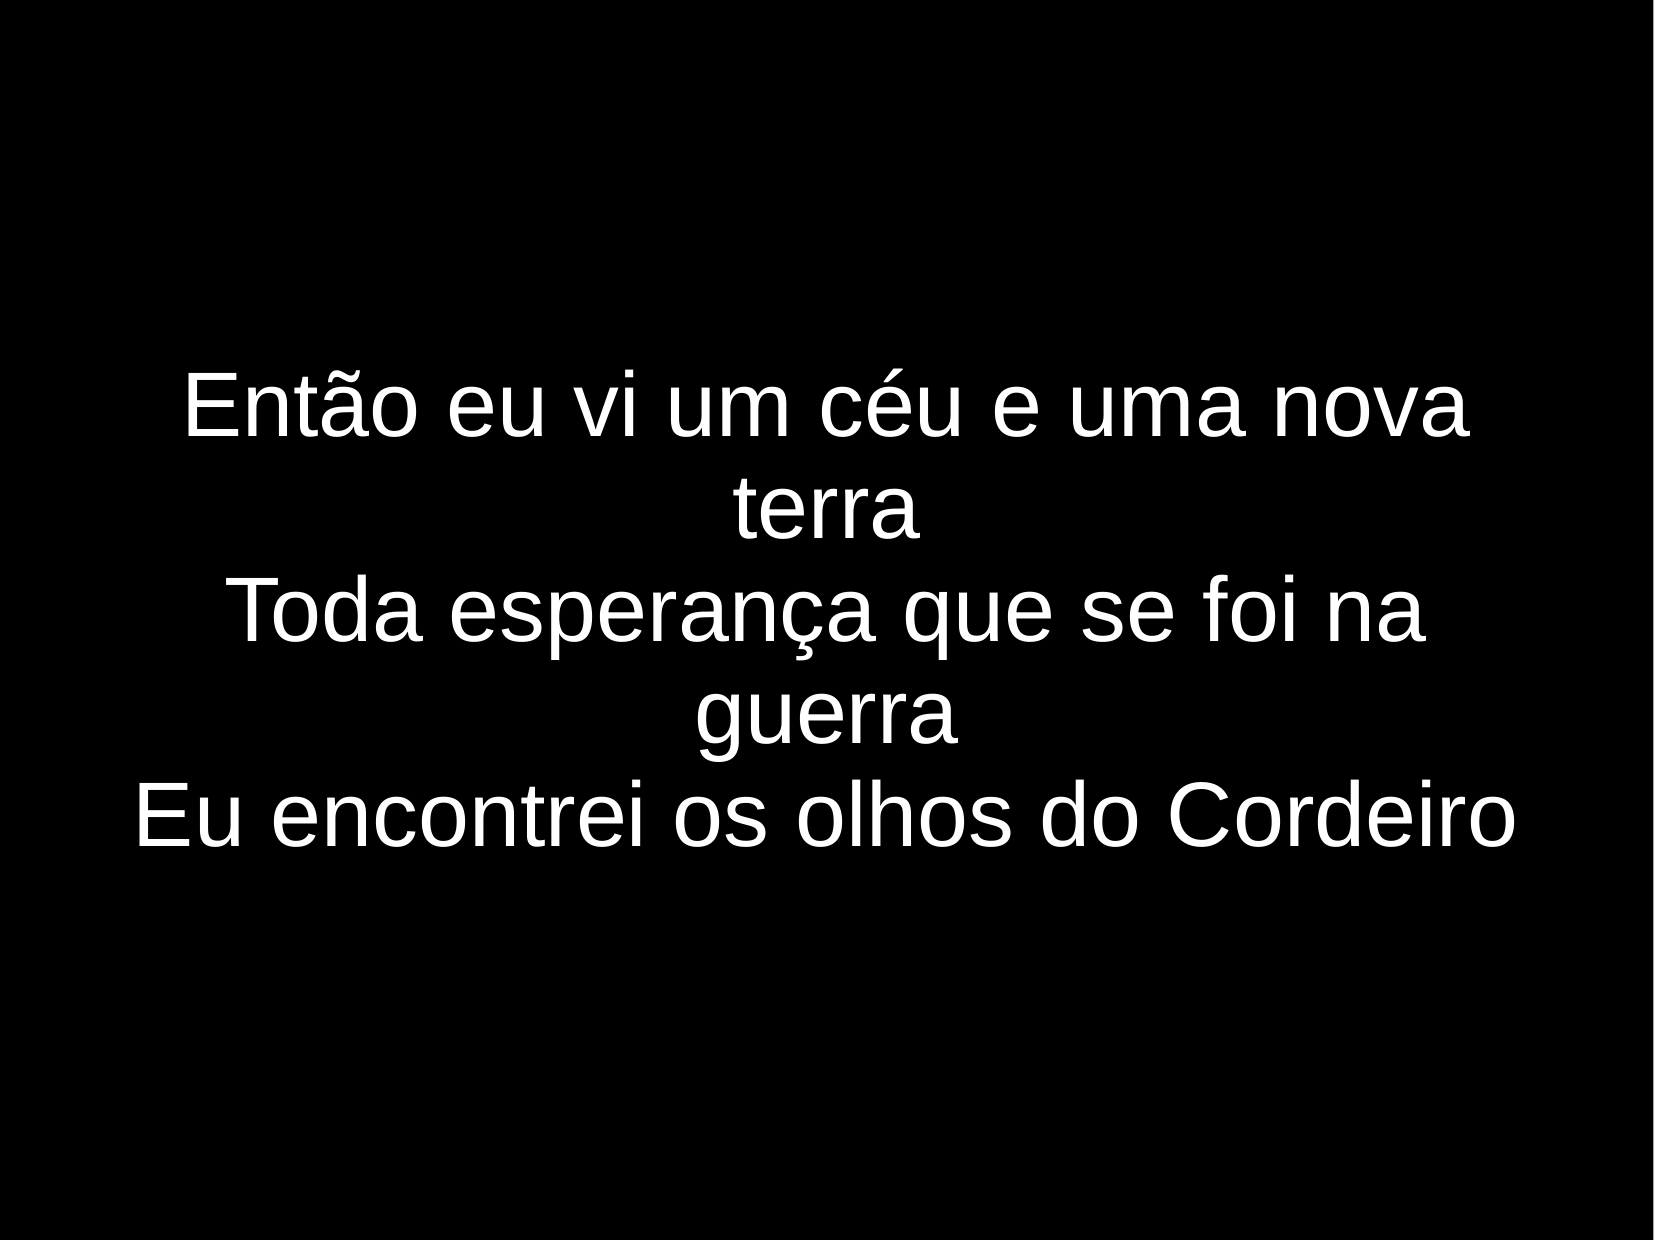

# Então eu vi um céu e uma nova terra
Toda esperança que se foi na guerra
Eu encontrei os olhos do Cordeiro